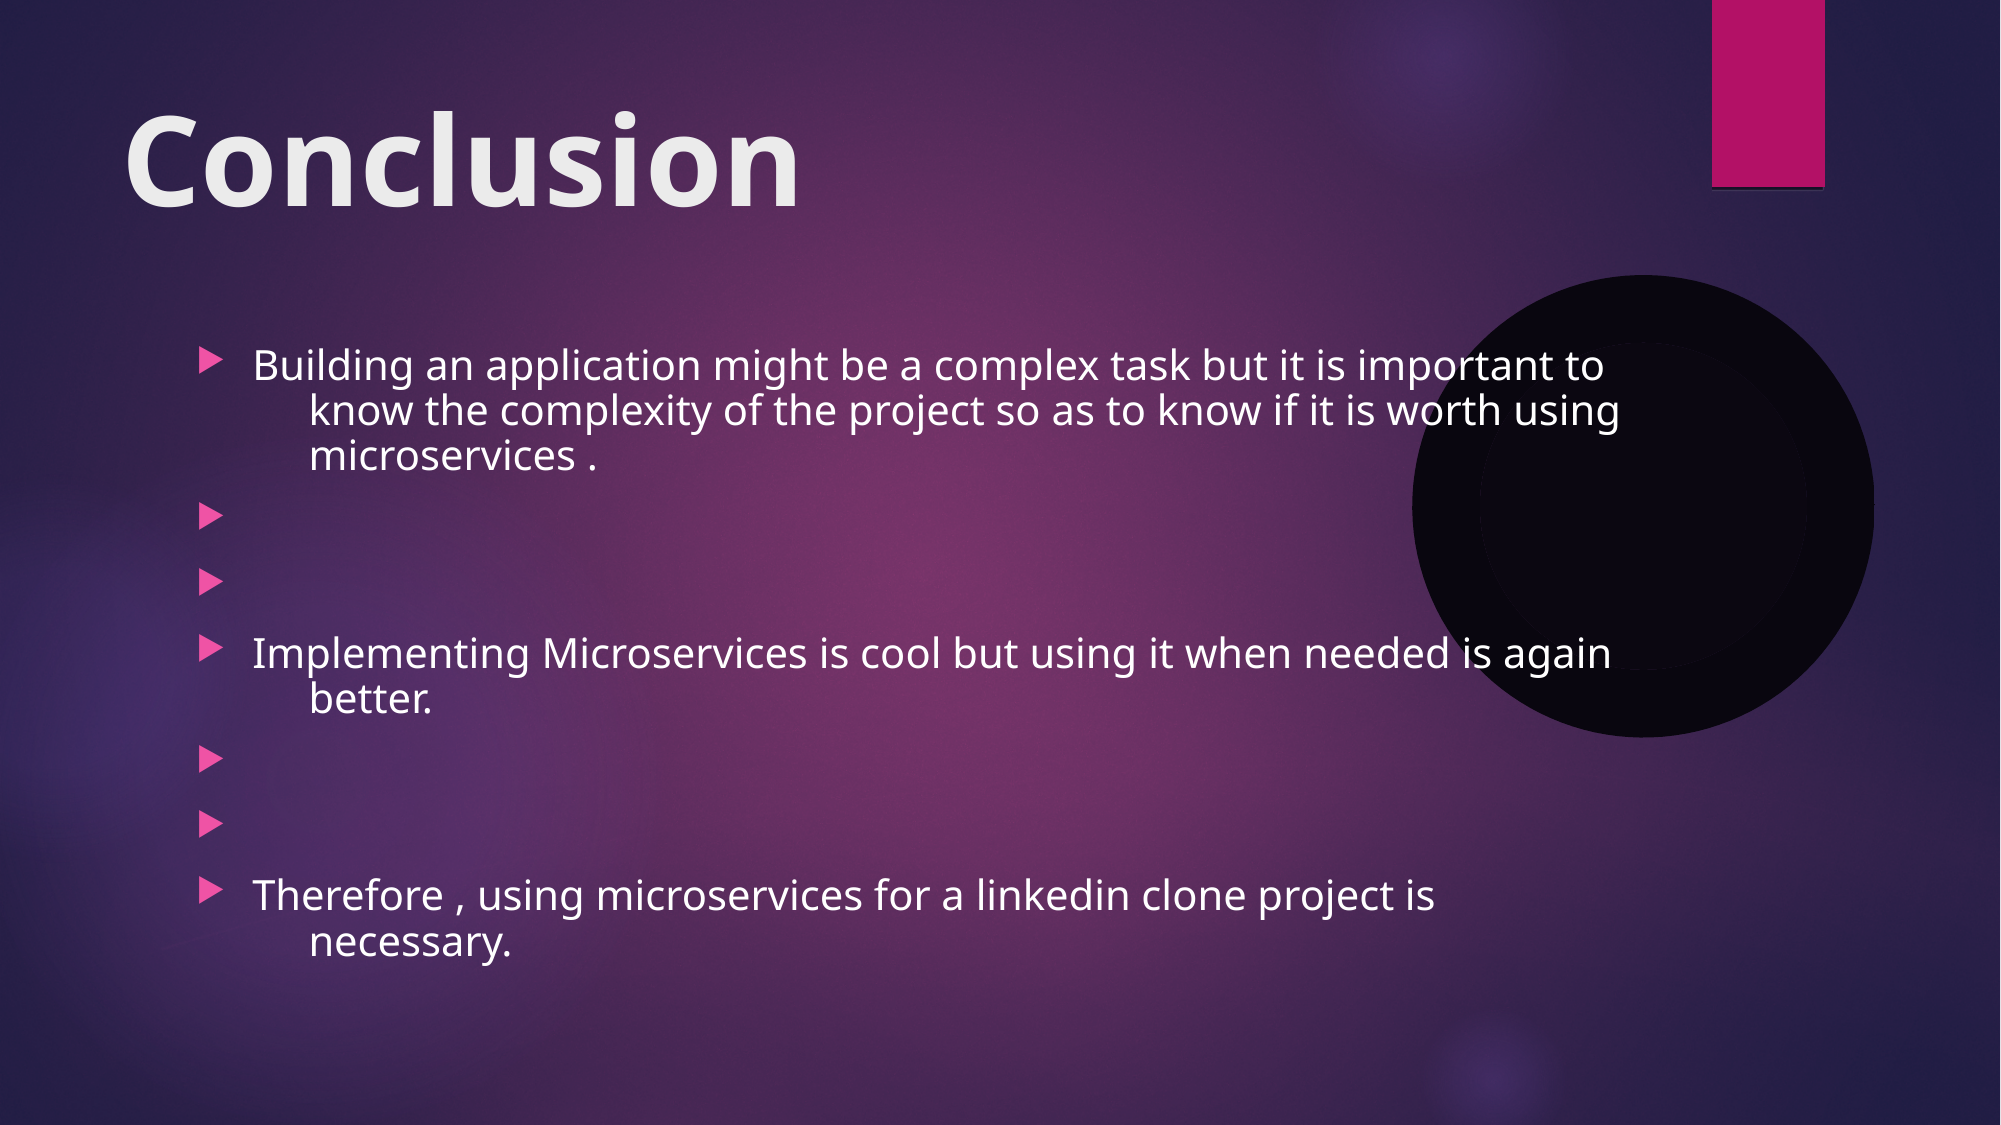

# Conclusion
Building an application might be a complex task but it is important to know the complexity of the project so as to know if it is worth using microservices .
Implementing Microservices is cool but using it when needed is again better.
Therefore , using microservices for a linkedin clone project is necessary.